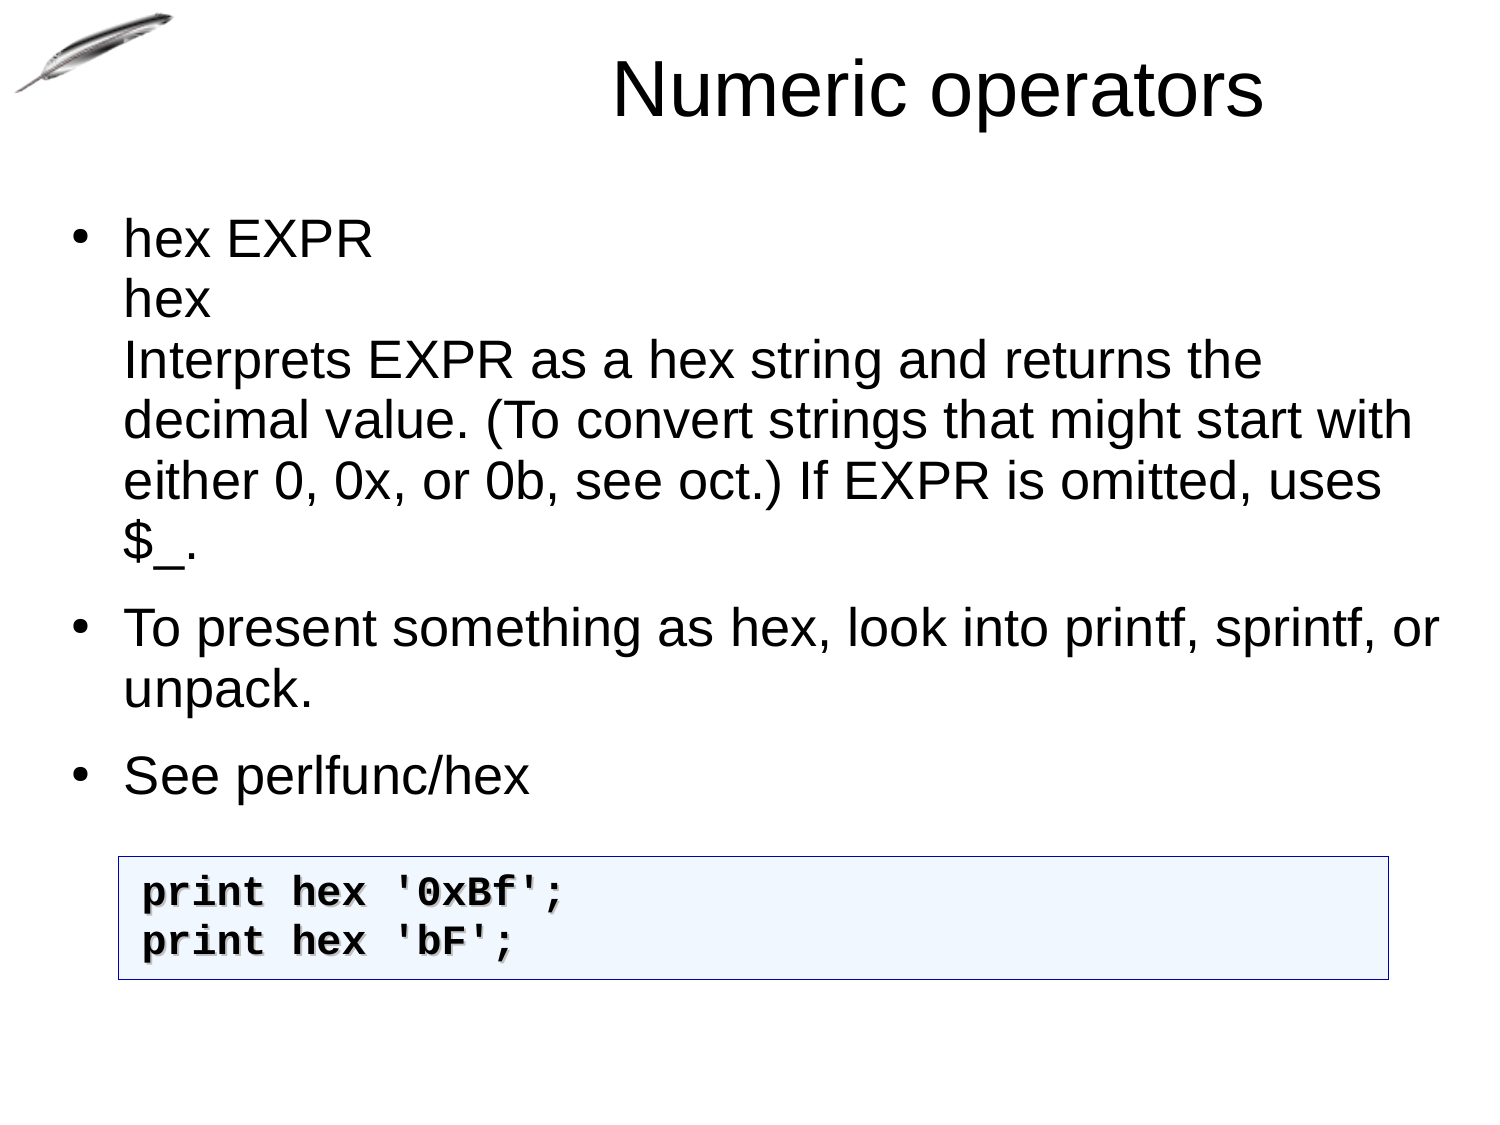

# Numeric operators
hex EXPR
hex
Interprets EXPR as a hex string and returns the decimal value. (To convert strings that might start with either 0, 0x, or 0b, see oct.) If EXPR is omitted, uses $_.
To present something as hex, look into printf, sprintf, or unpack.
See perlfunc/hex
print hex '0xBf';
print hex 'bF';